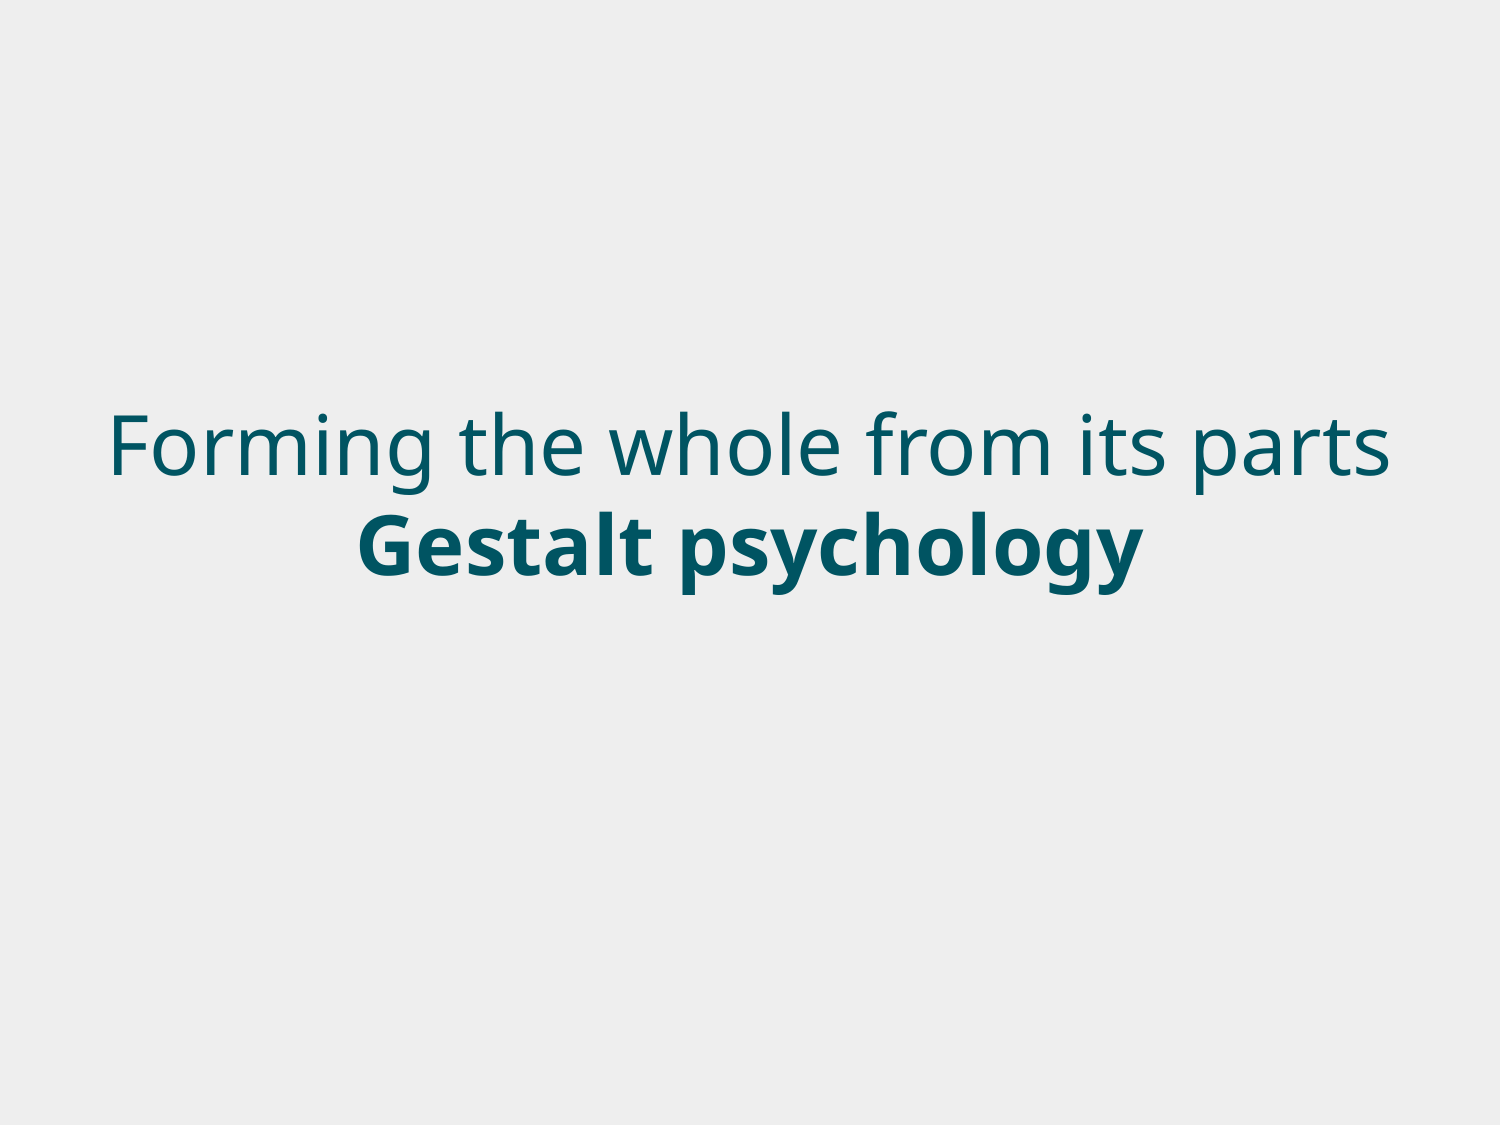

# Forming the whole from its parts Gestalt psychology